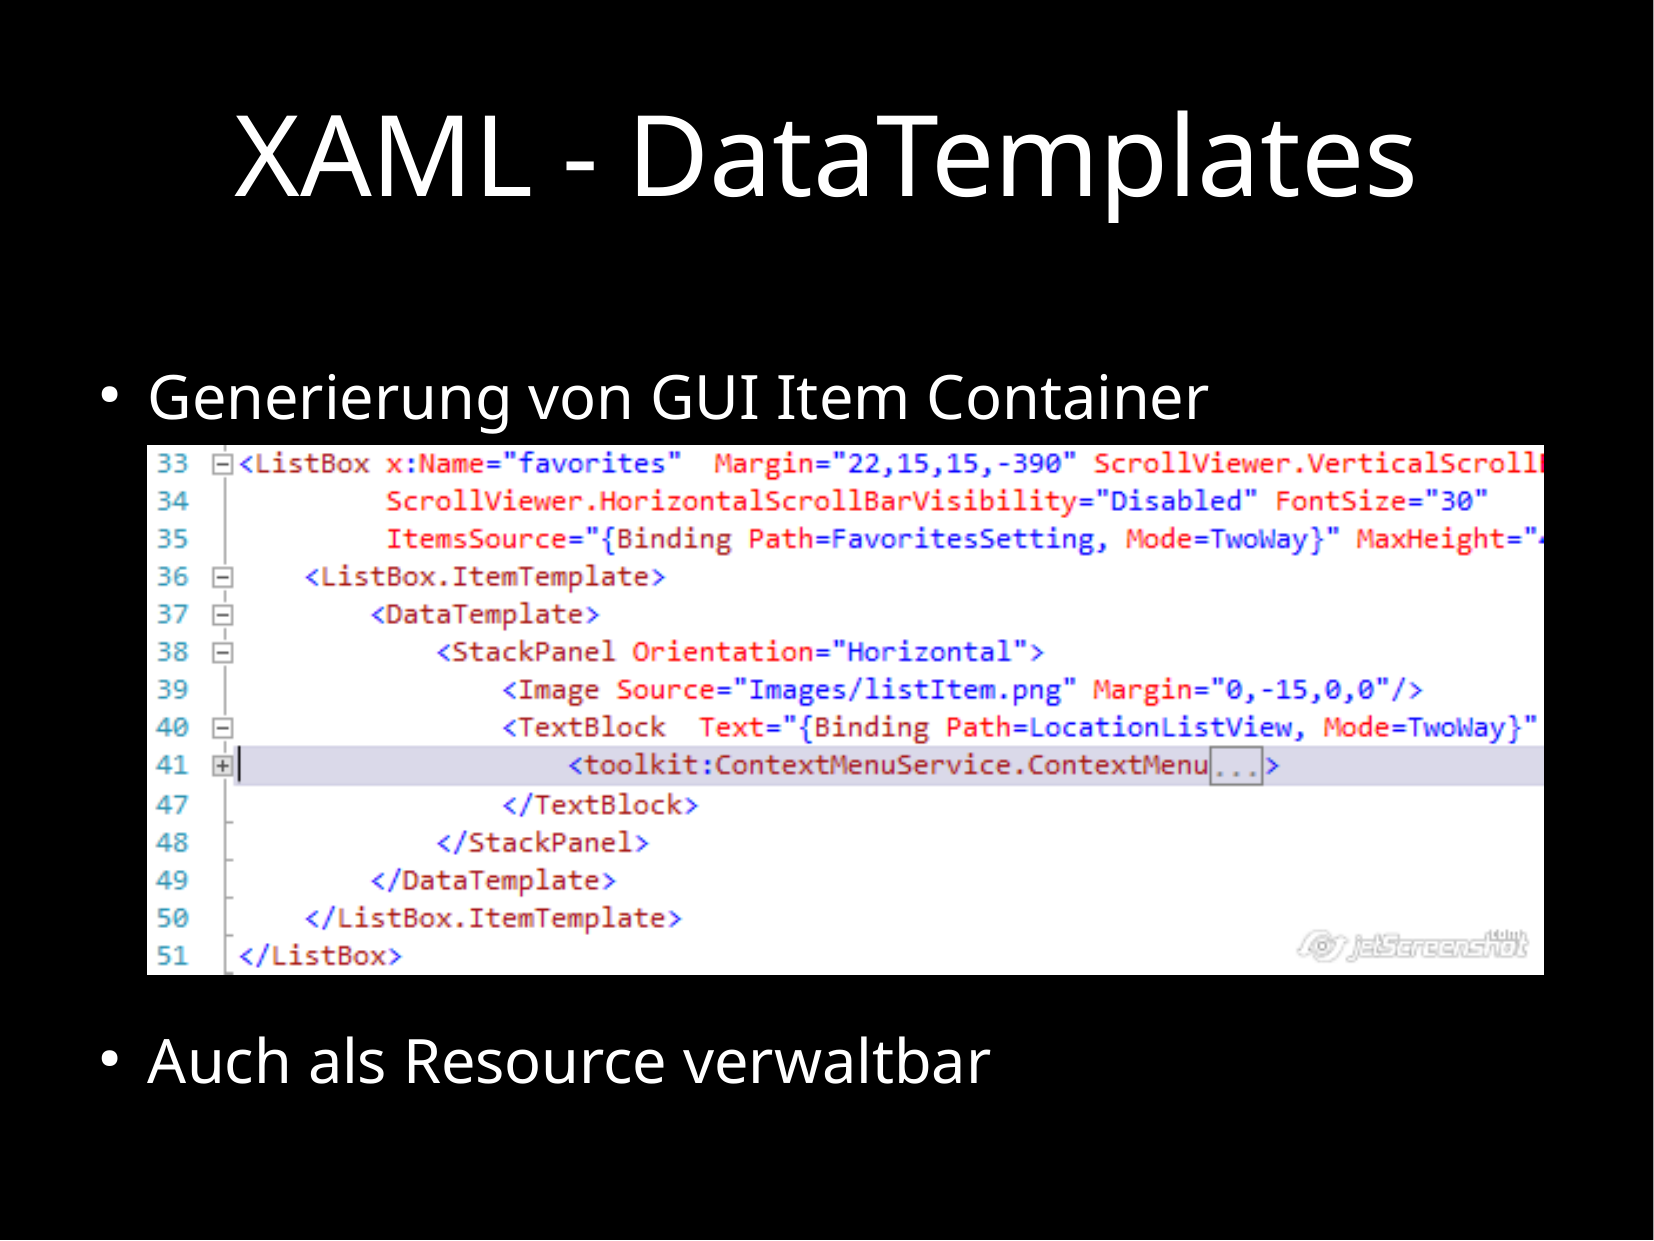

# XAML - DataTemplates
Generierung von GUI Item Container
Auch als Resource verwaltbar